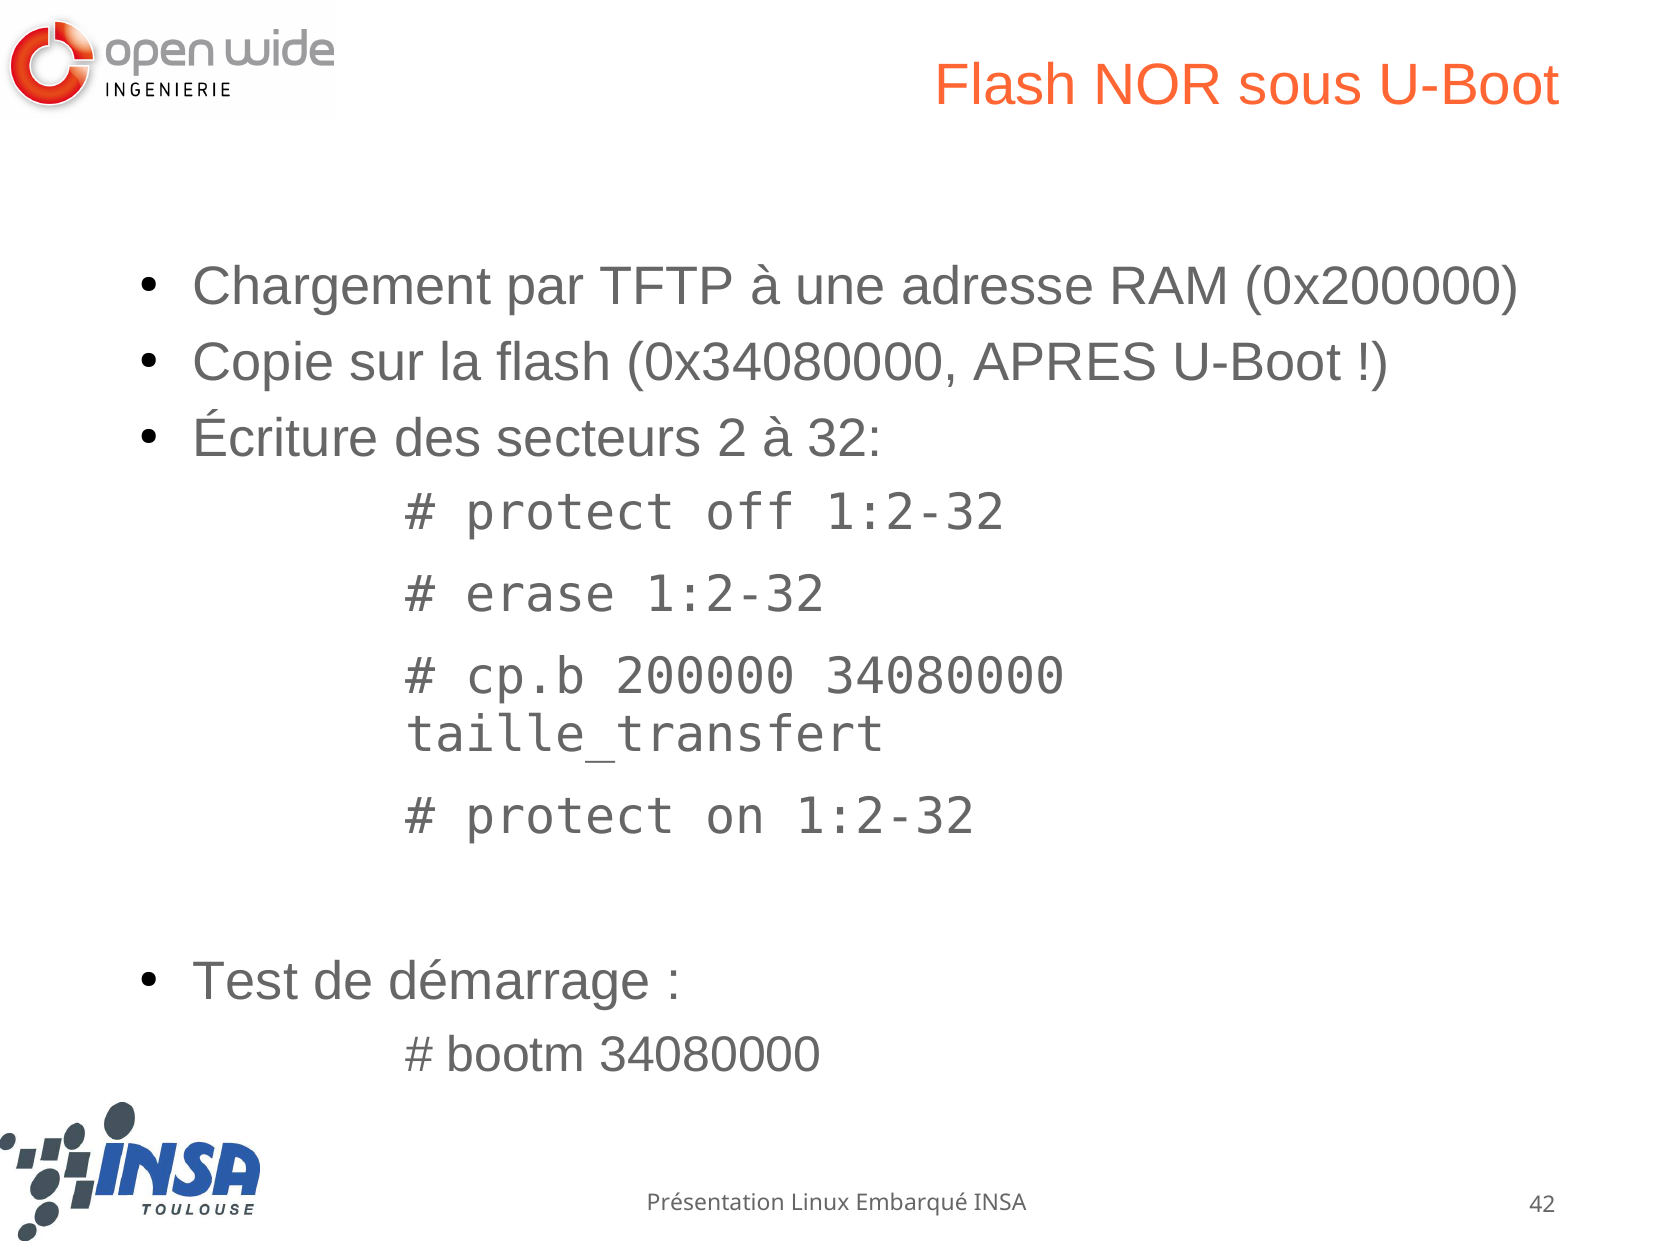

# Flash NOR sous U-Boot
Chargement par TFTP à une adresse RAM (0x200000)
Copie sur la flash (0x34080000, APRES U-Boot !)
Écriture des secteurs 2 à 32:
# protect off 1:2-32
# erase 1:2-32
# cp.b 200000 34080000 taille_transfert
# protect on 1:2-32
Test de démarrage :
# bootm 34080000